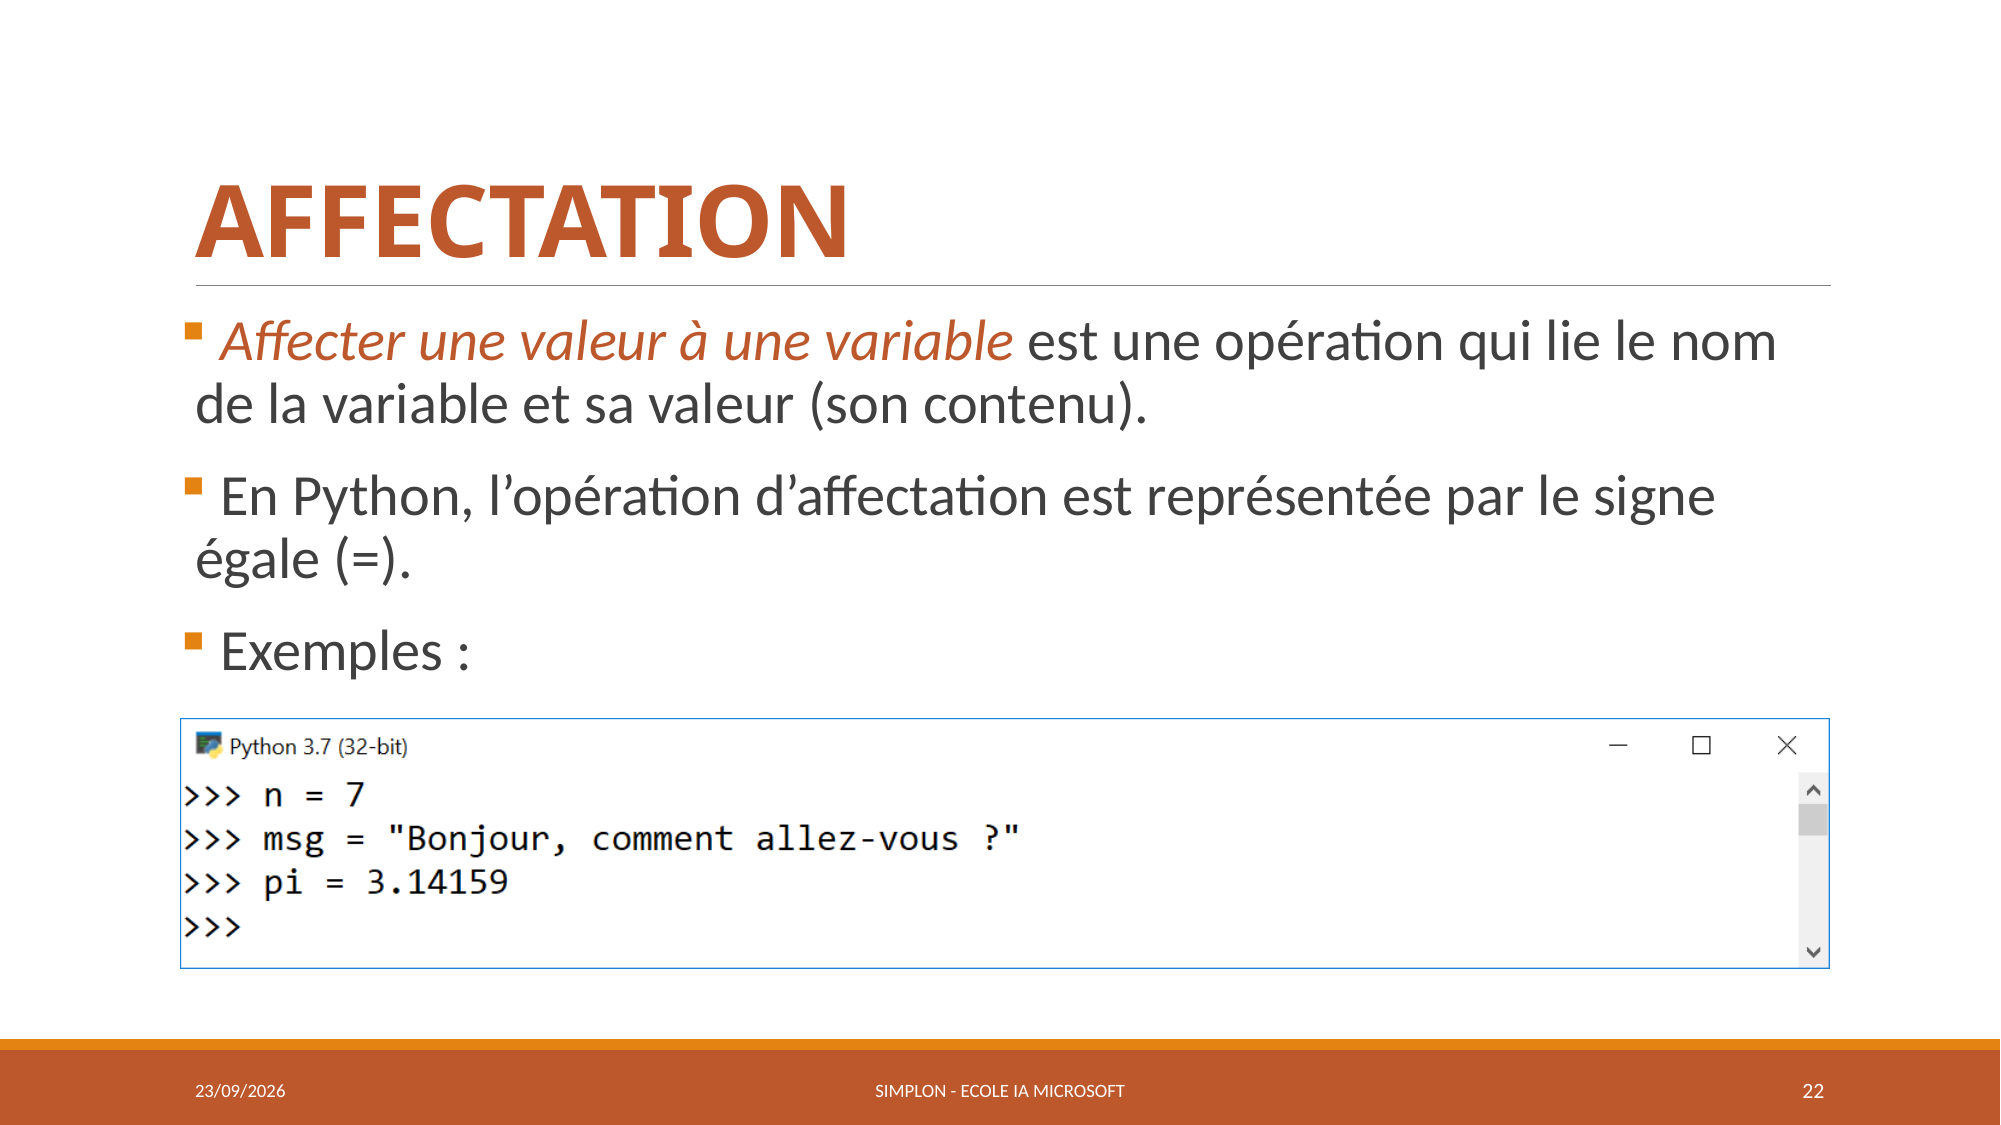

# AFFECTATION
 Affecter une valeur à une variable est une opération qui lie le nom de la variable et sa valeur (son contenu).
 En Python, l’opération d’affectation est représentée par le signe égale (=).
 Exemples :
Simplon - Ecole IA Microsoft